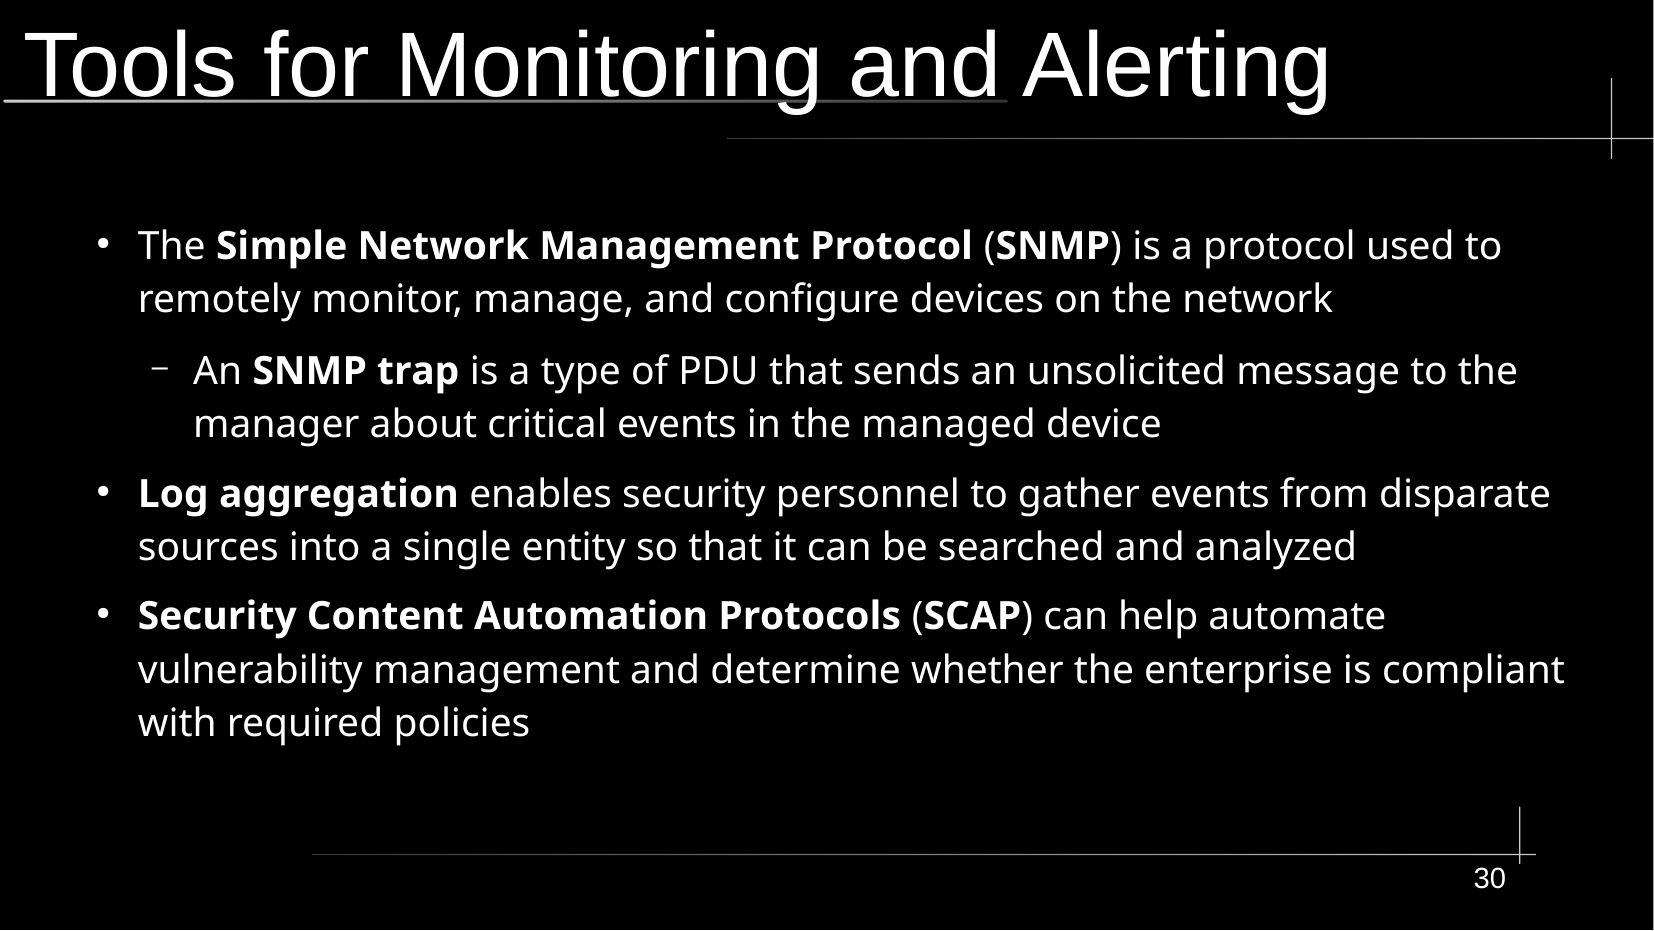

# Tools for Monitoring and Alerting
The Simple Network Management Protocol (SNMP) is a protocol used to remotely monitor, manage, and configure devices on the network
An SNMP trap is a type of PDU that sends an unsolicited message to the manager about critical events in the managed device
Log aggregation enables security personnel to gather events from disparate sources into a single entity so that it can be searched and analyzed
Security Content Automation Protocols (SCAP) can help automate vulnerability management and determine whether the enterprise is compliant with required policies
30